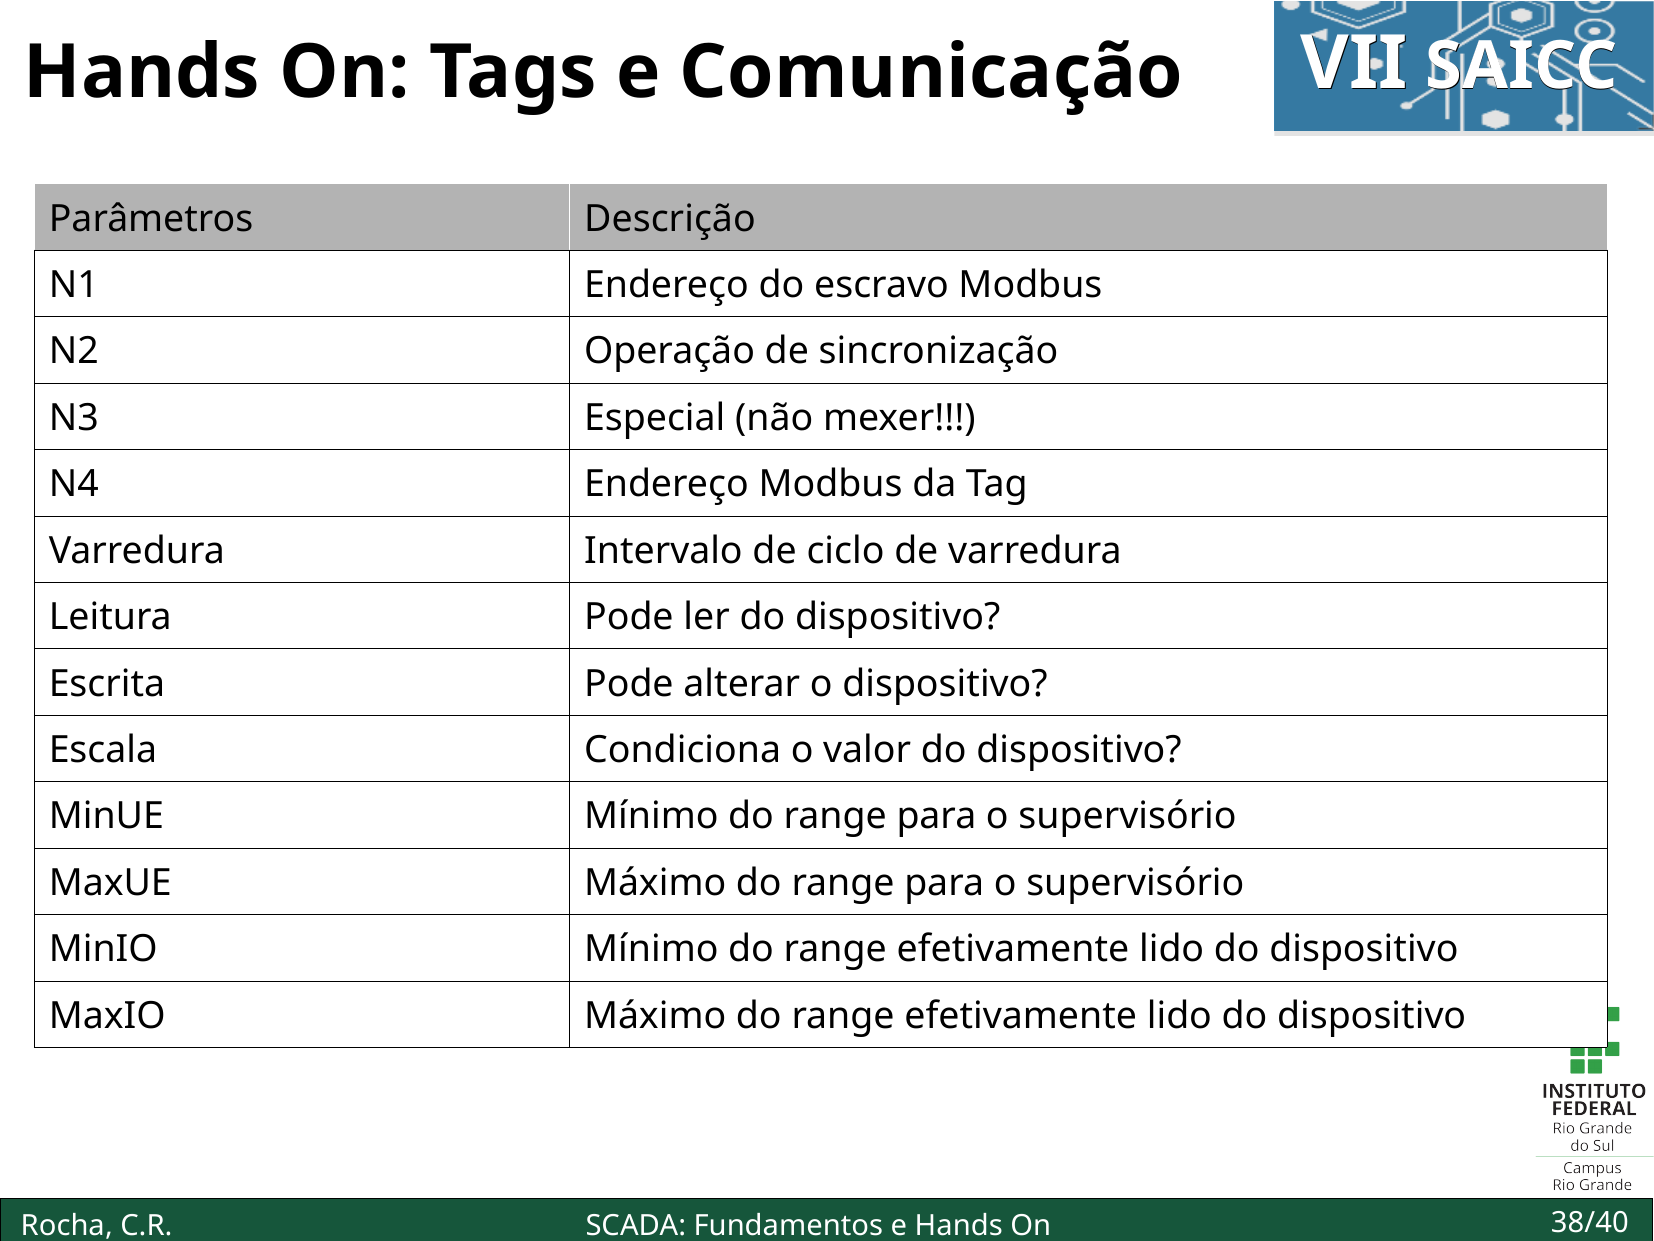

# Hands On: Tags e Comunicação
| Parâmetros | Descrição |
| --- | --- |
| N1 | Endereço do escravo Modbus |
| N2 | Operação de sincronização |
| N3 | Especial (não mexer!!!) |
| N4 | Endereço Modbus da Tag |
| Varredura | Intervalo de ciclo de varredura |
| Leitura | Pode ler do dispositivo? |
| Escrita | Pode alterar o dispositivo? |
| Escala | Condiciona o valor do dispositivo? |
| MinUE | Mínimo do range para o supervisório |
| MaxUE | Máximo do range para o supervisório |
| MinIO | Mínimo do range efetivamente lido do dispositivo |
| MaxIO | Máximo do range efetivamente lido do dispositivo |